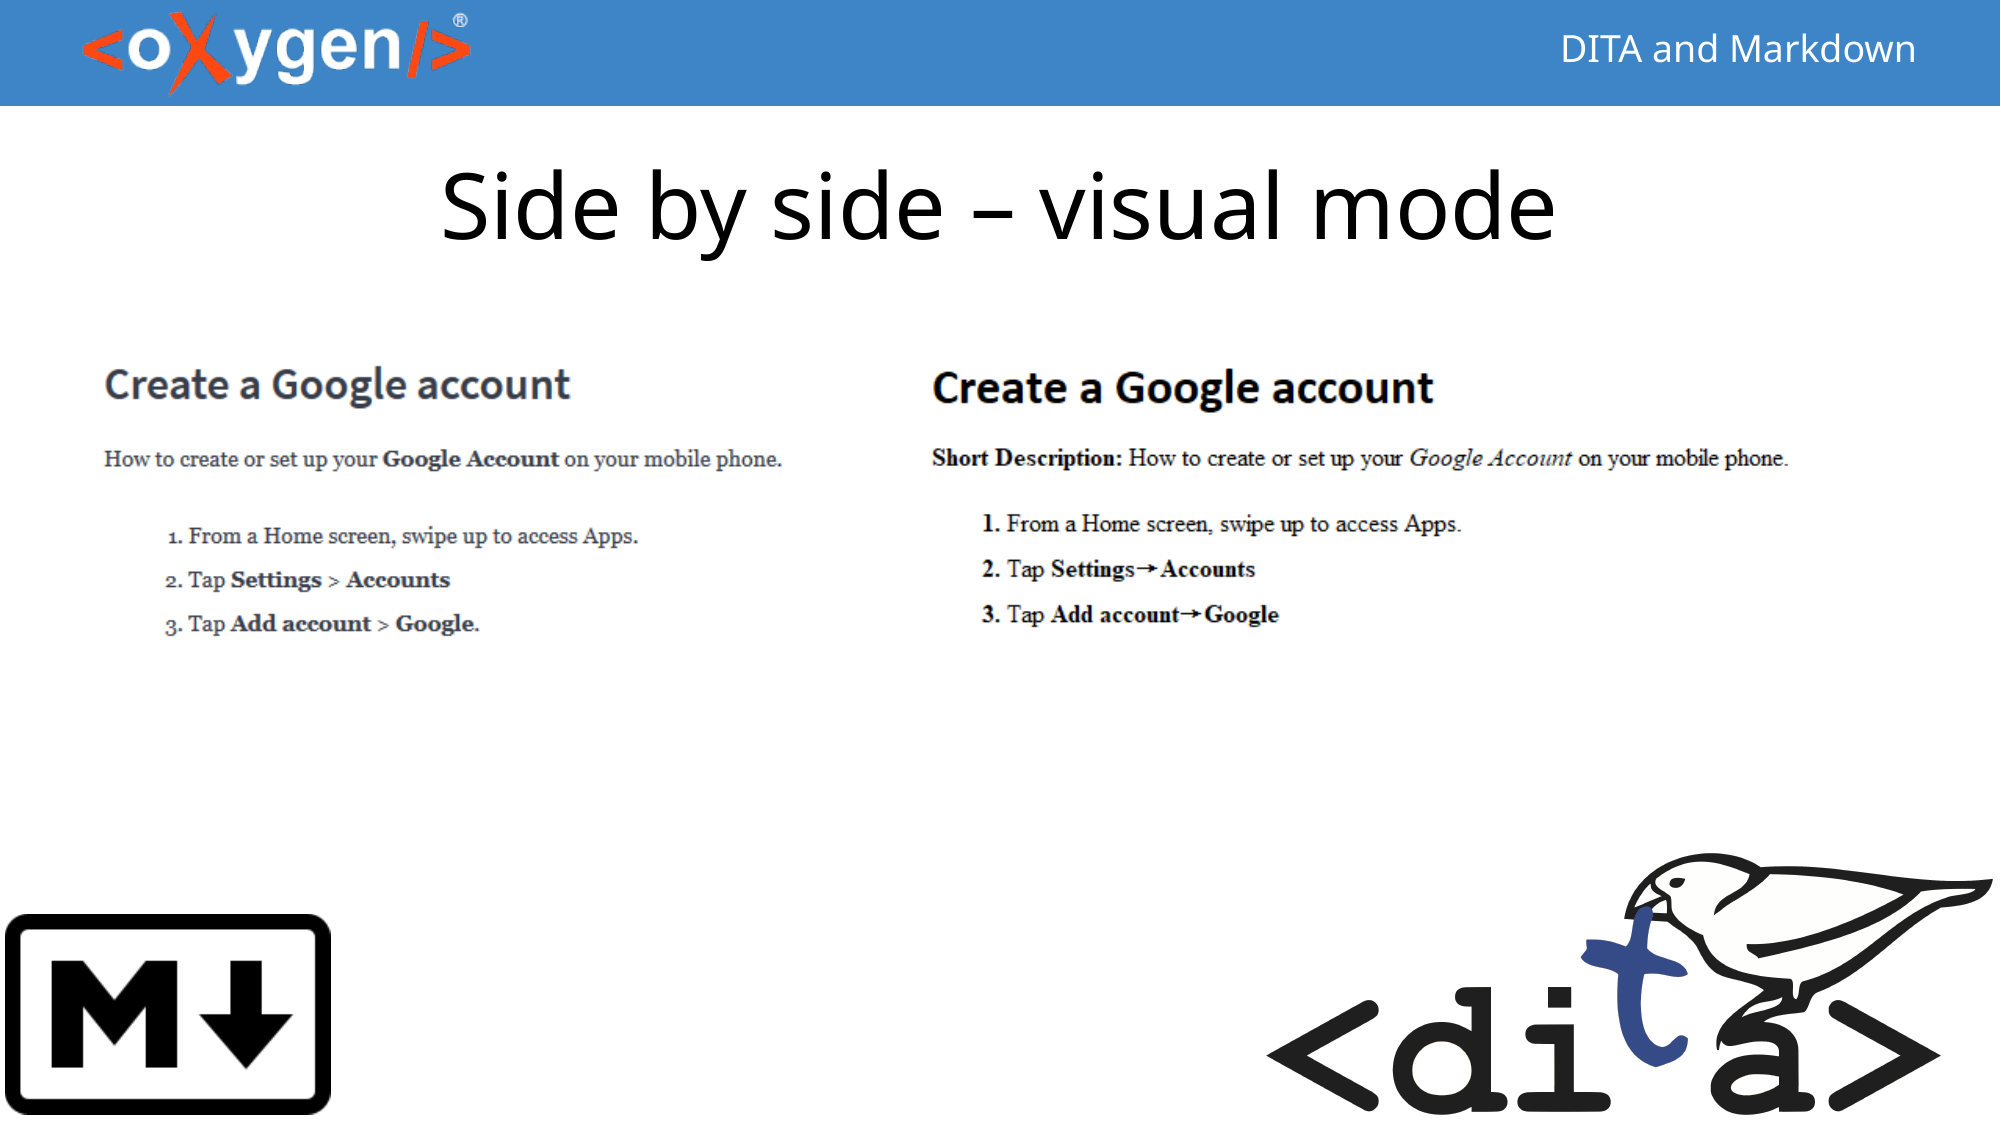

# Side by side – visual mode